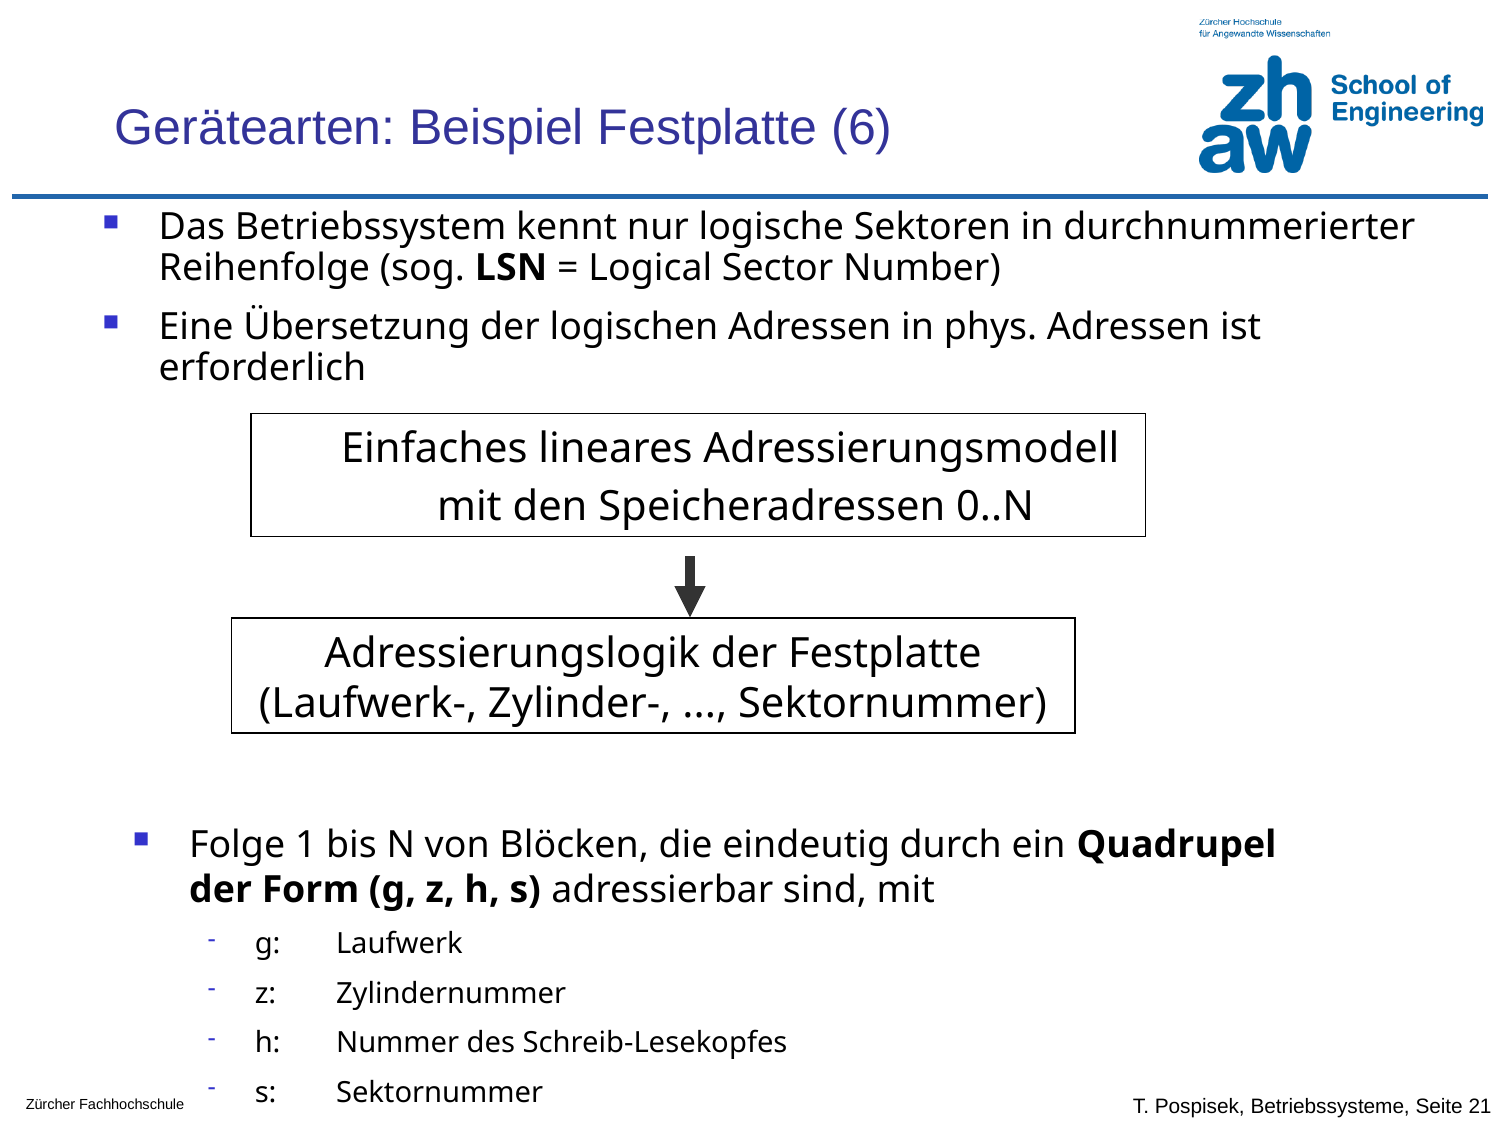

# Gerätearten: Beispiel Festplatte (6)
Das Betriebssystem kennt nur logische Sektoren in durchnummerierter Reihenfolge (sog. LSN = Logical Sector Number)
Eine Übersetzung der logischen Adressen in phys. Adressen ist erforderlich
Einfaches lineares Adressierungsmodell
mit den Speicheradressen 0..N
Adressierungslogik der Festplatte (Laufwerk-, Zylinder-, ..., Sektornummer)
Folge 1 bis N von Blöcken, die eindeutig durch ein Quadrupel der Form (g, z, h, s) adressierbar sind, mit
g:	 Laufwerk
z:	 Zylindernummer
h:	 Nummer des Schreib-Lesekopfes
s:	 Sektornummer